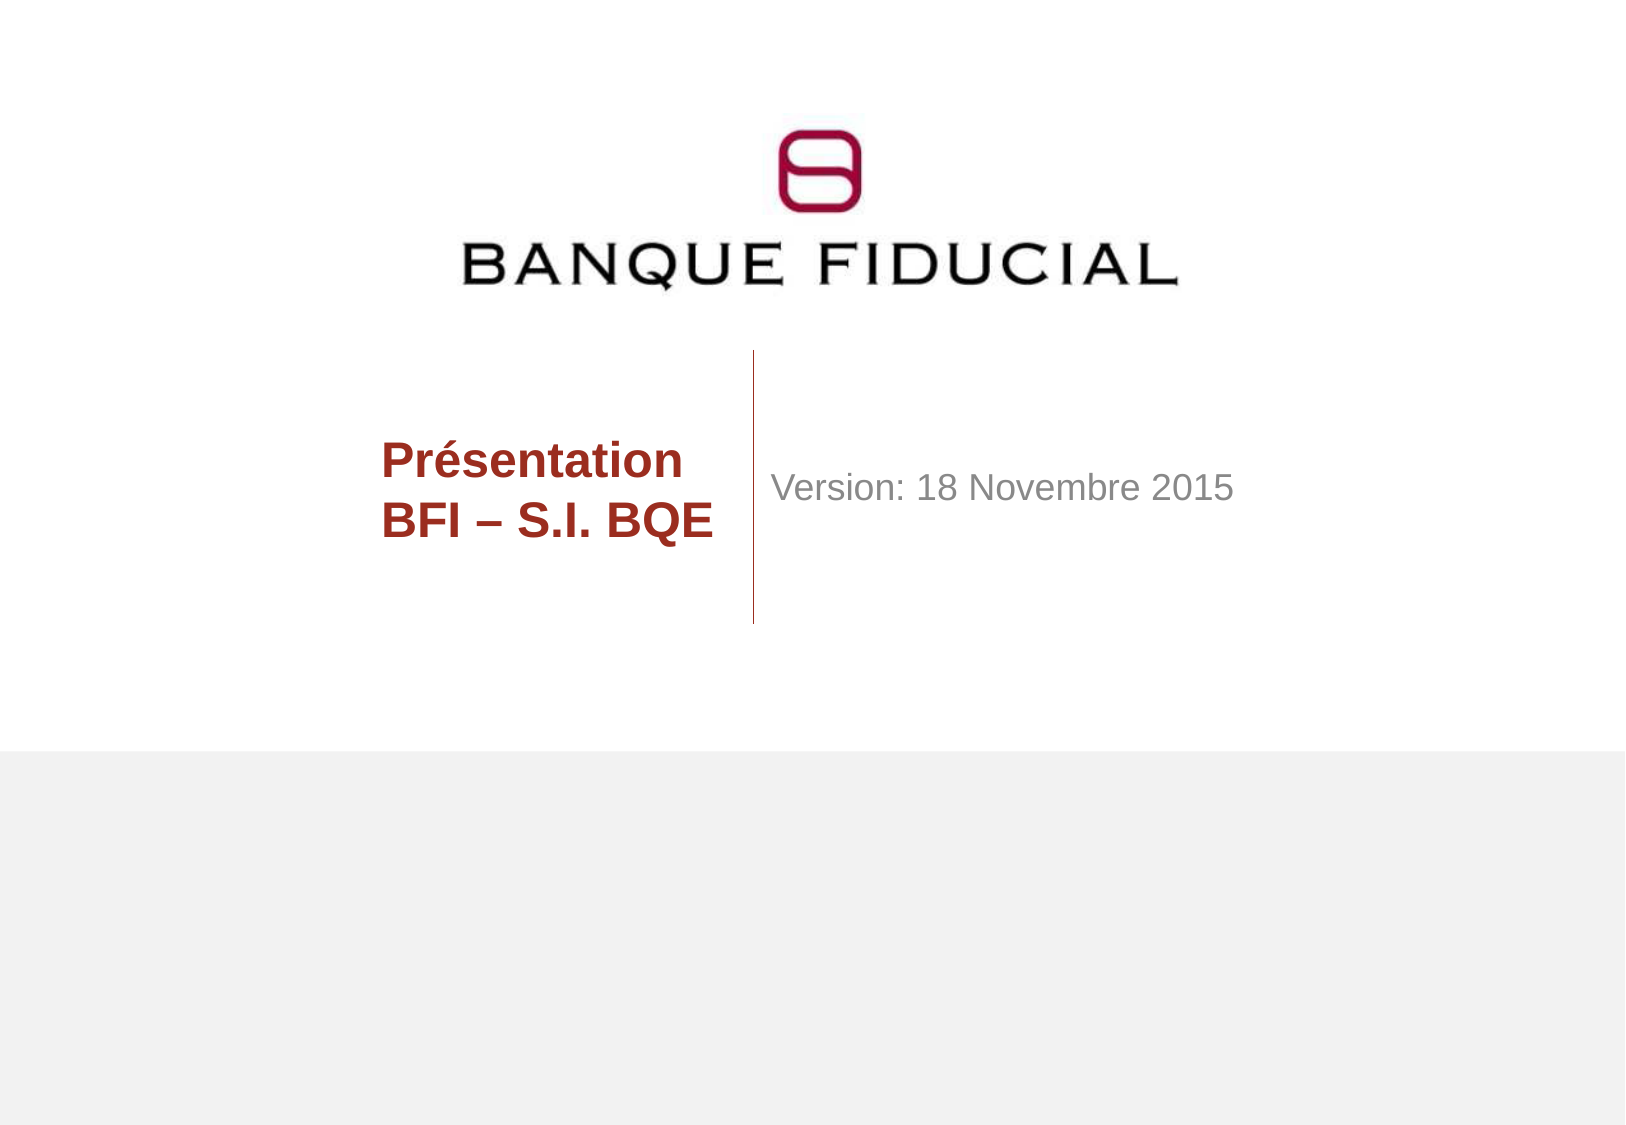

# Présentation BFI – S.I. BQE
Version: 18 Novembre 2015